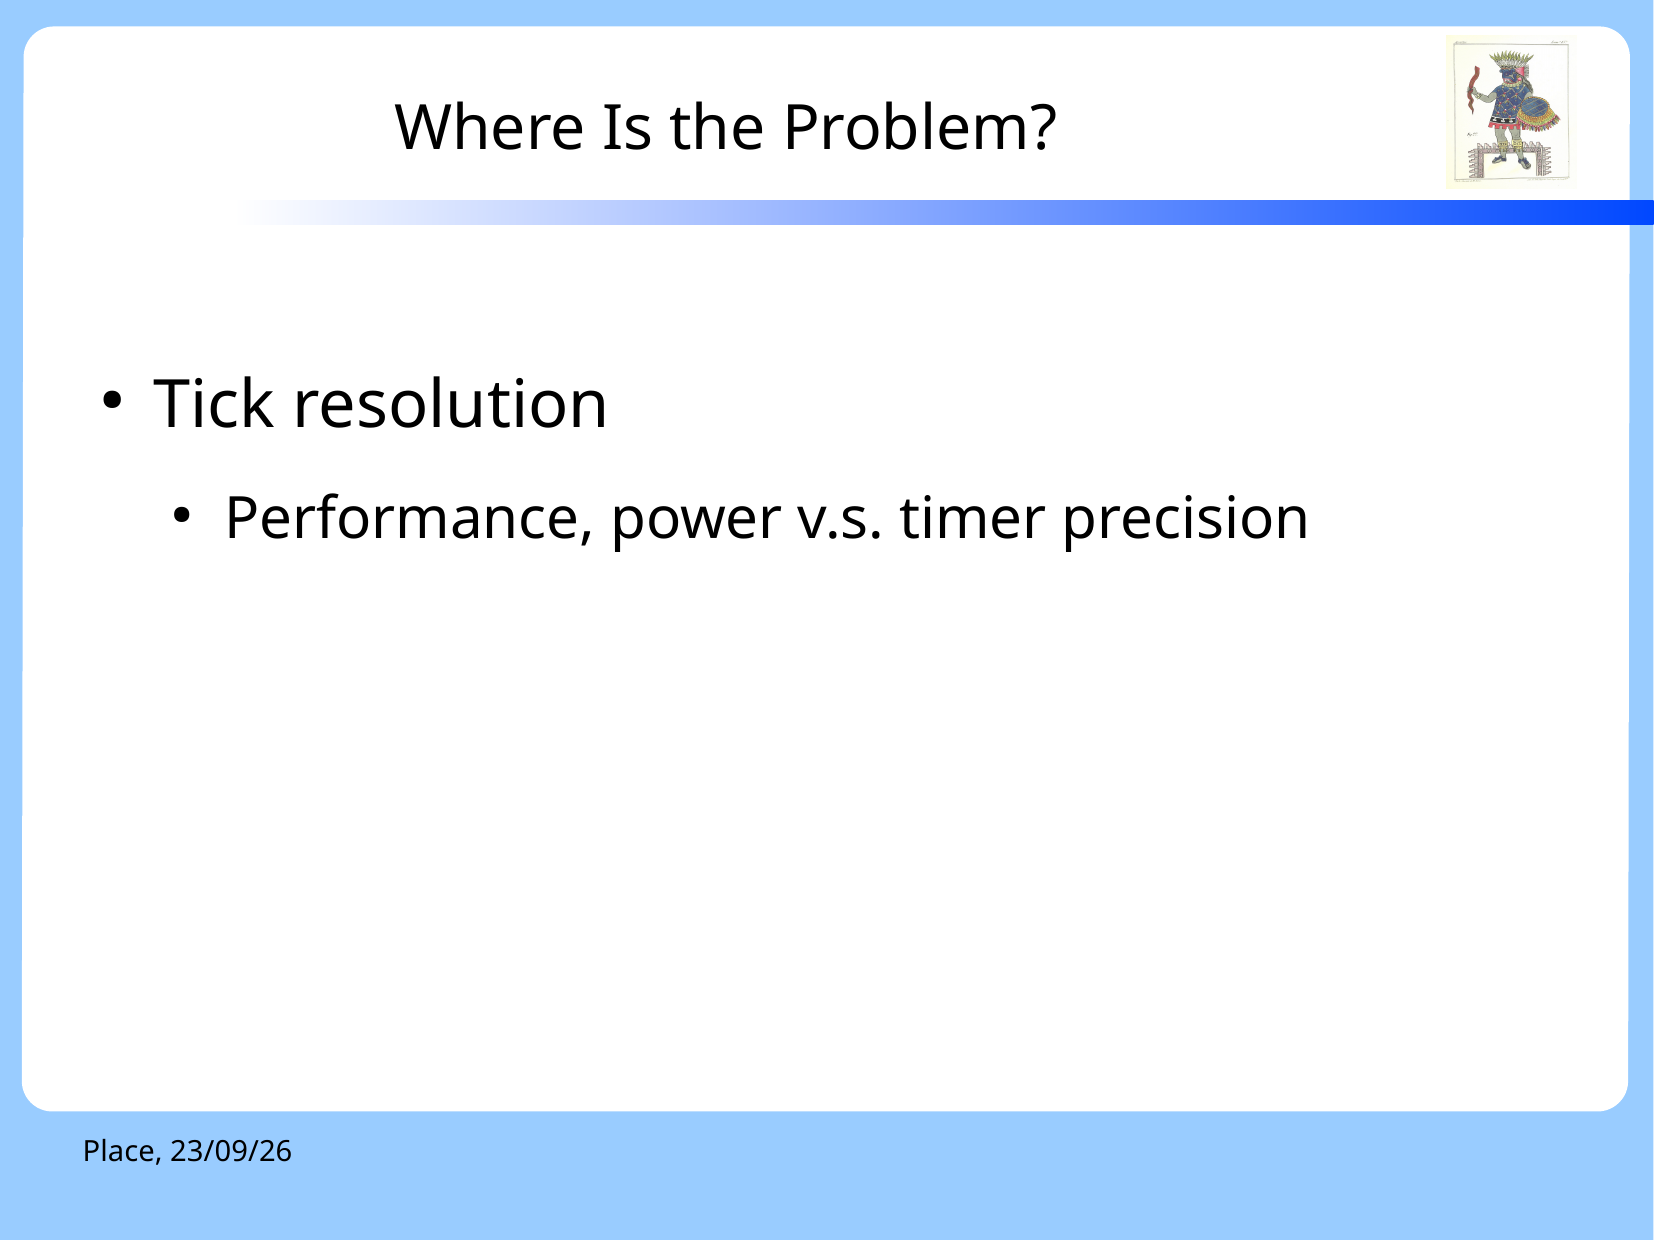

# Where Is the Problem?
Tick resolution
Performance, power v.s. timer precision